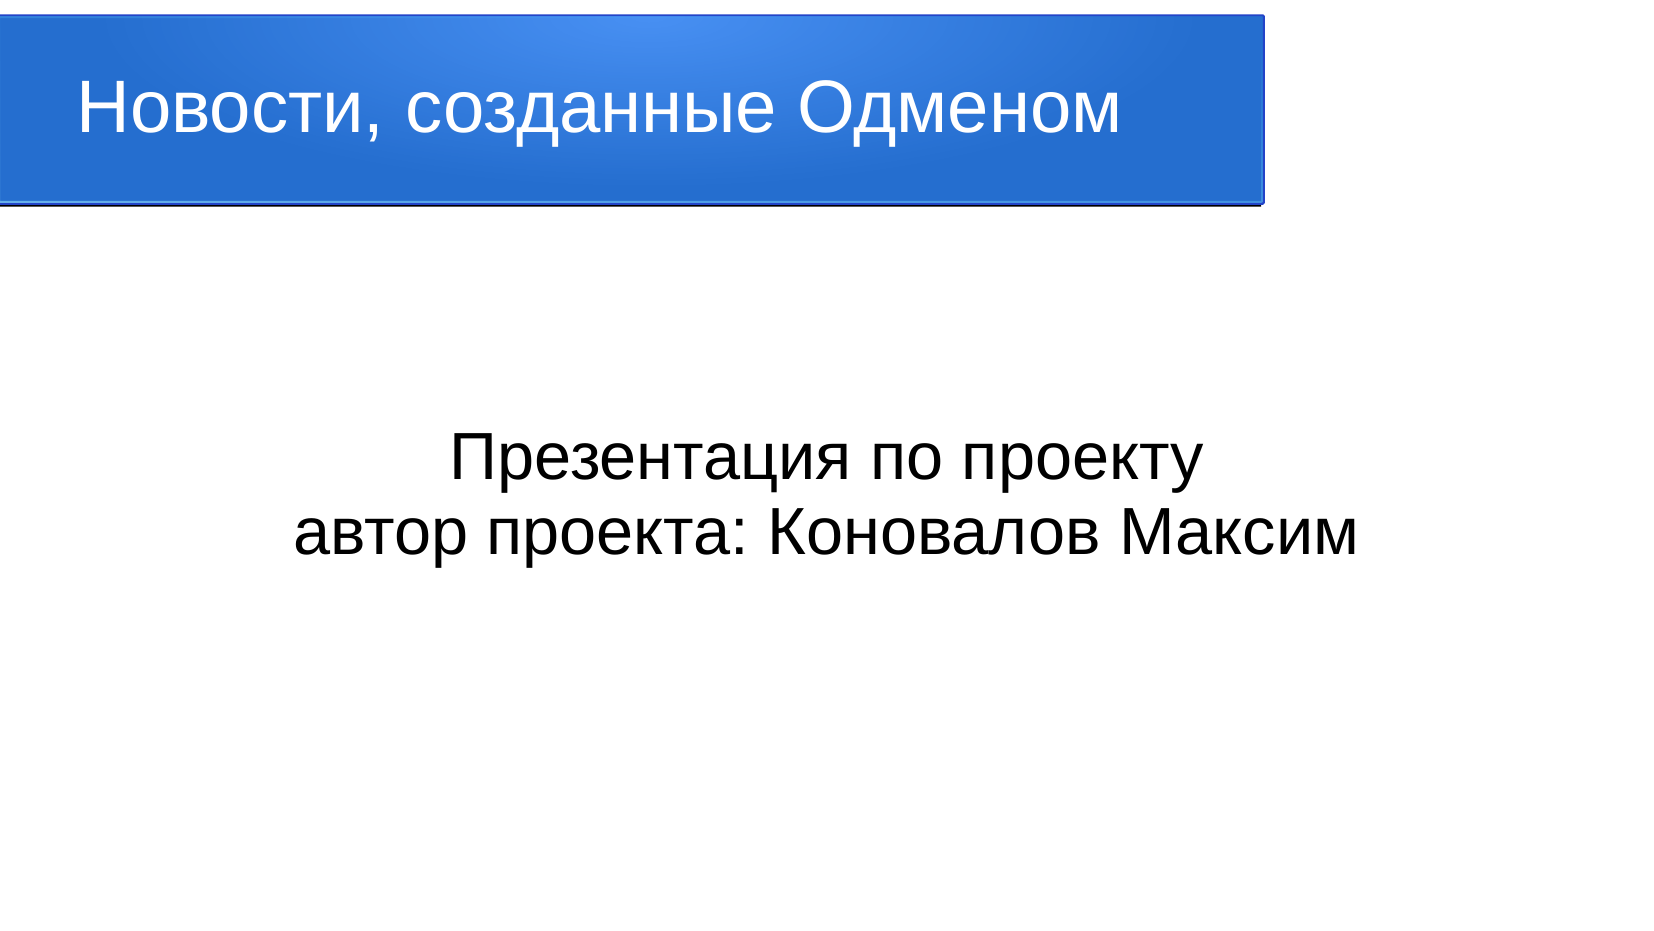

# Новости, созданные Одменом
Презентация по проекту
автор проекта: Коновалов Максим